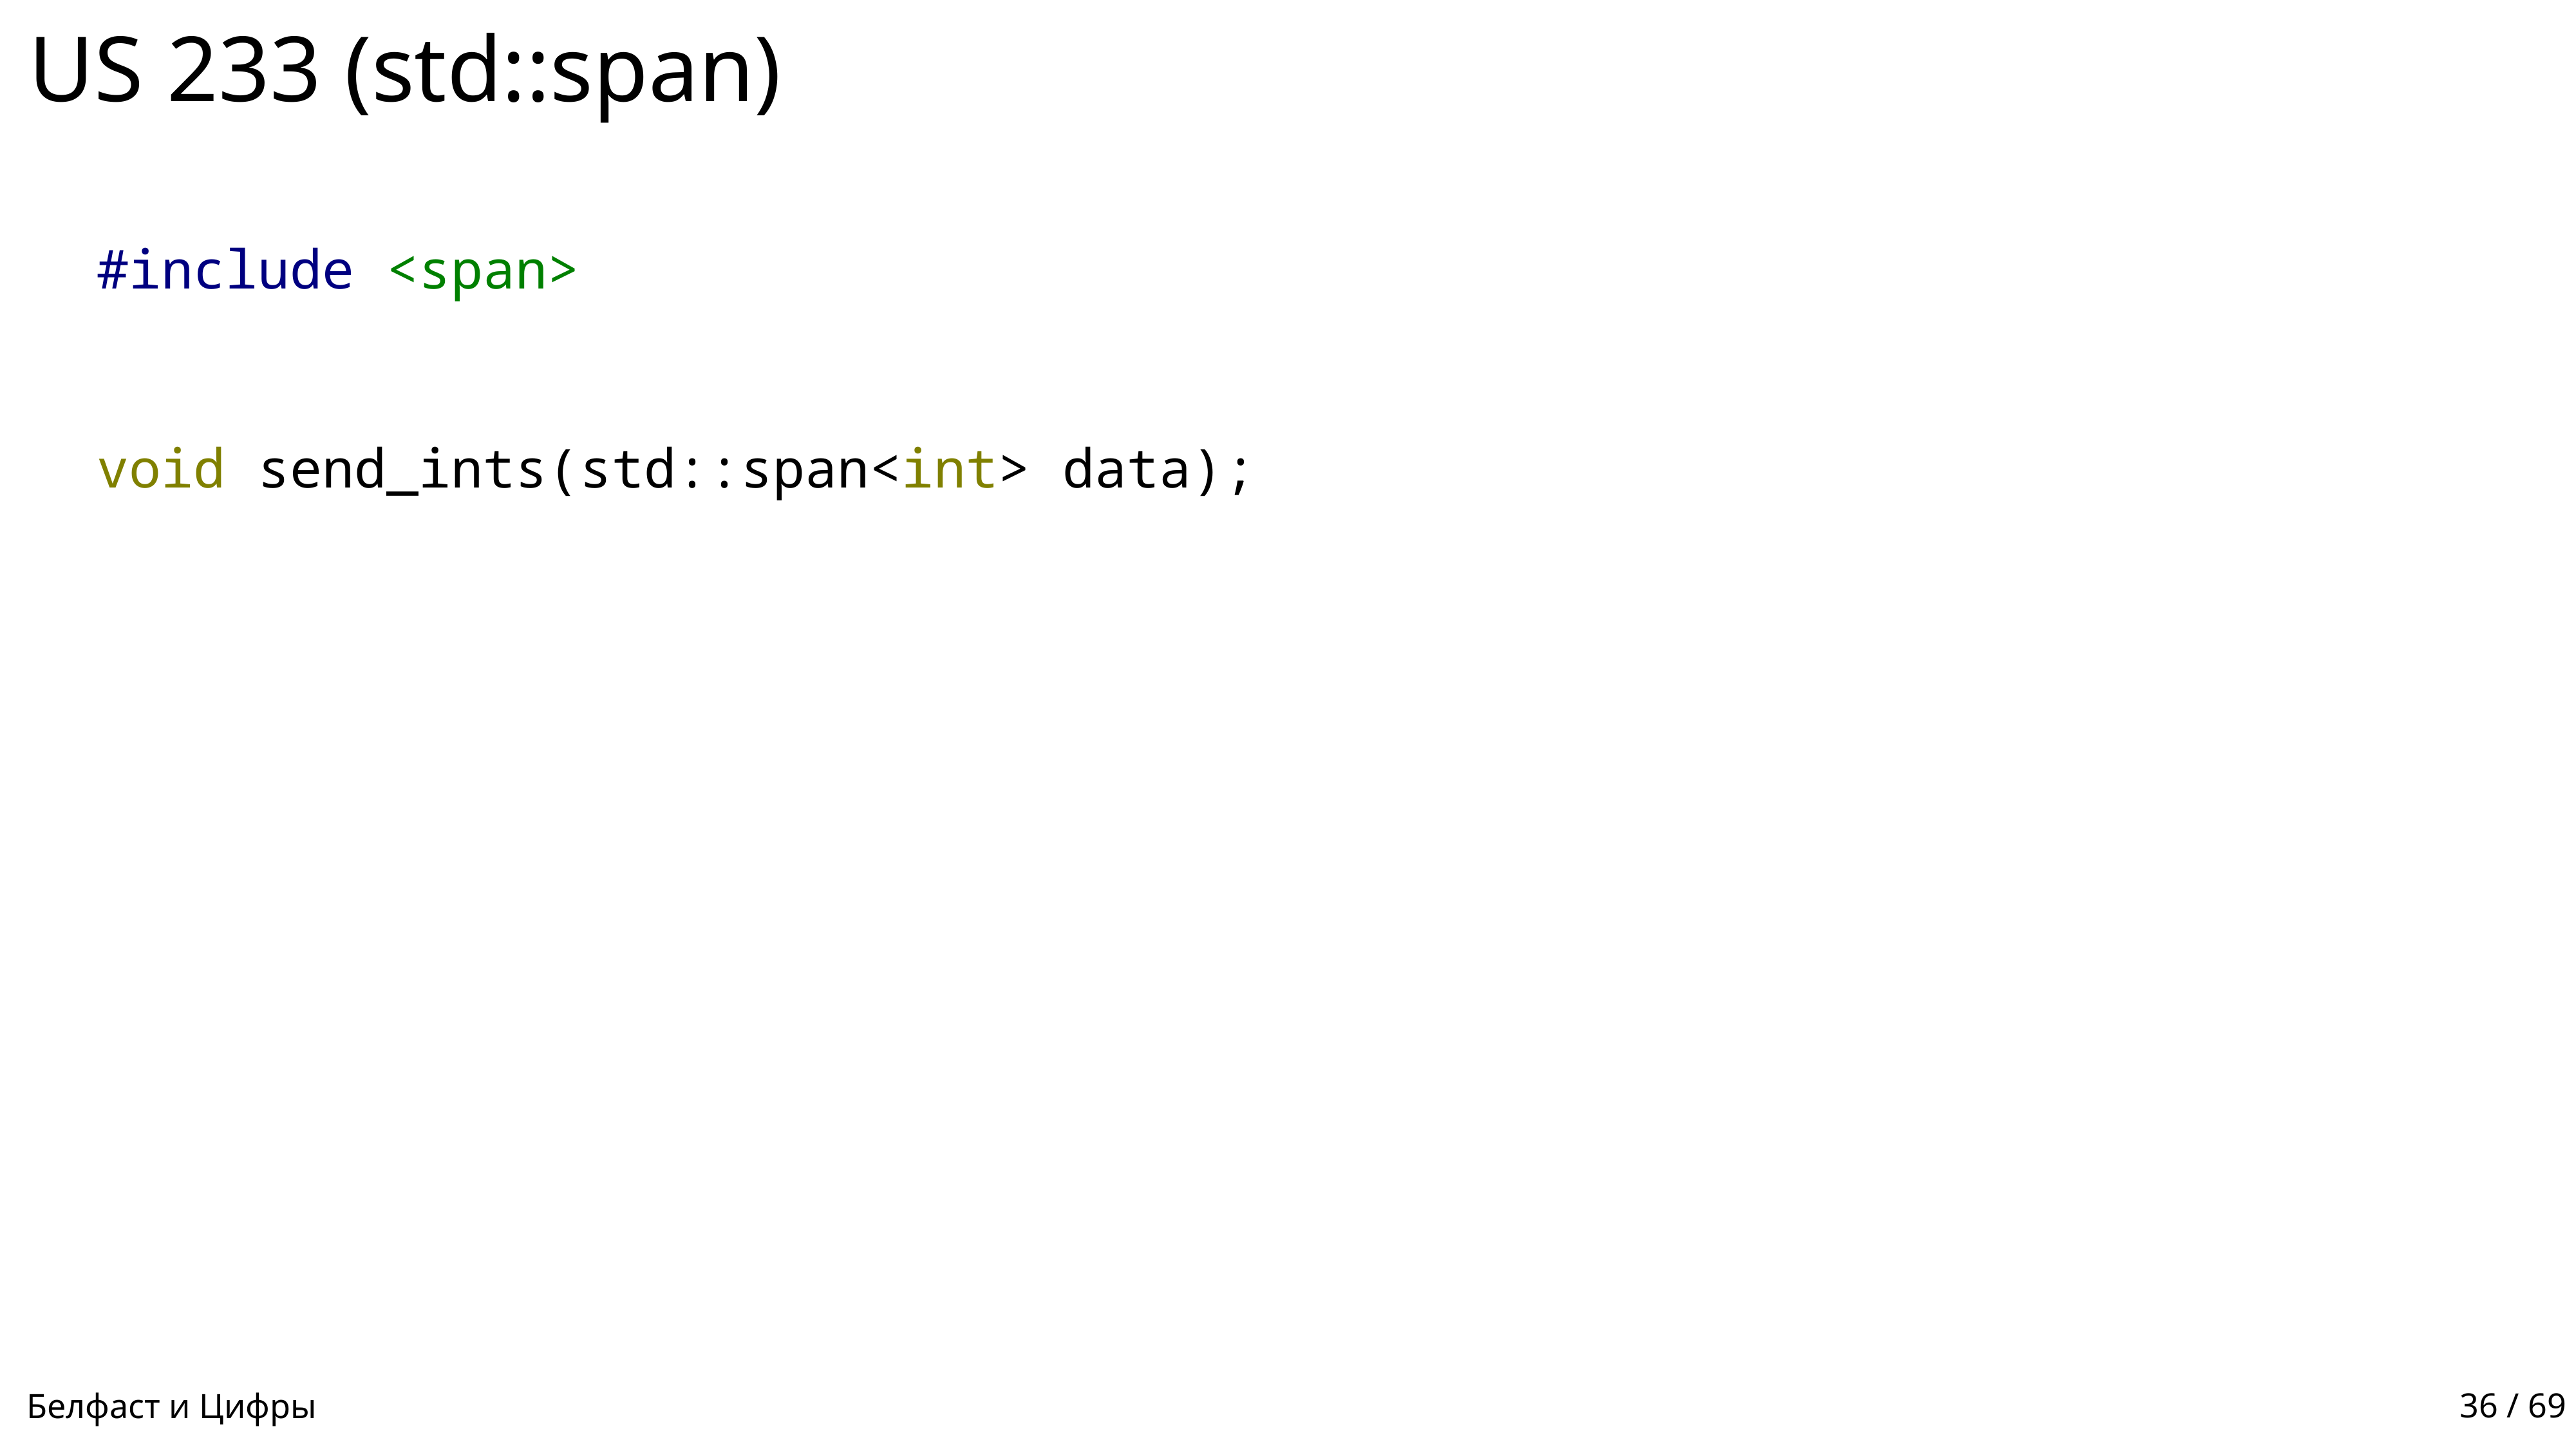

# US 233 (std::span)
#include <span>
void send_ints(std::span<int> data);
Белфаст и Цифры